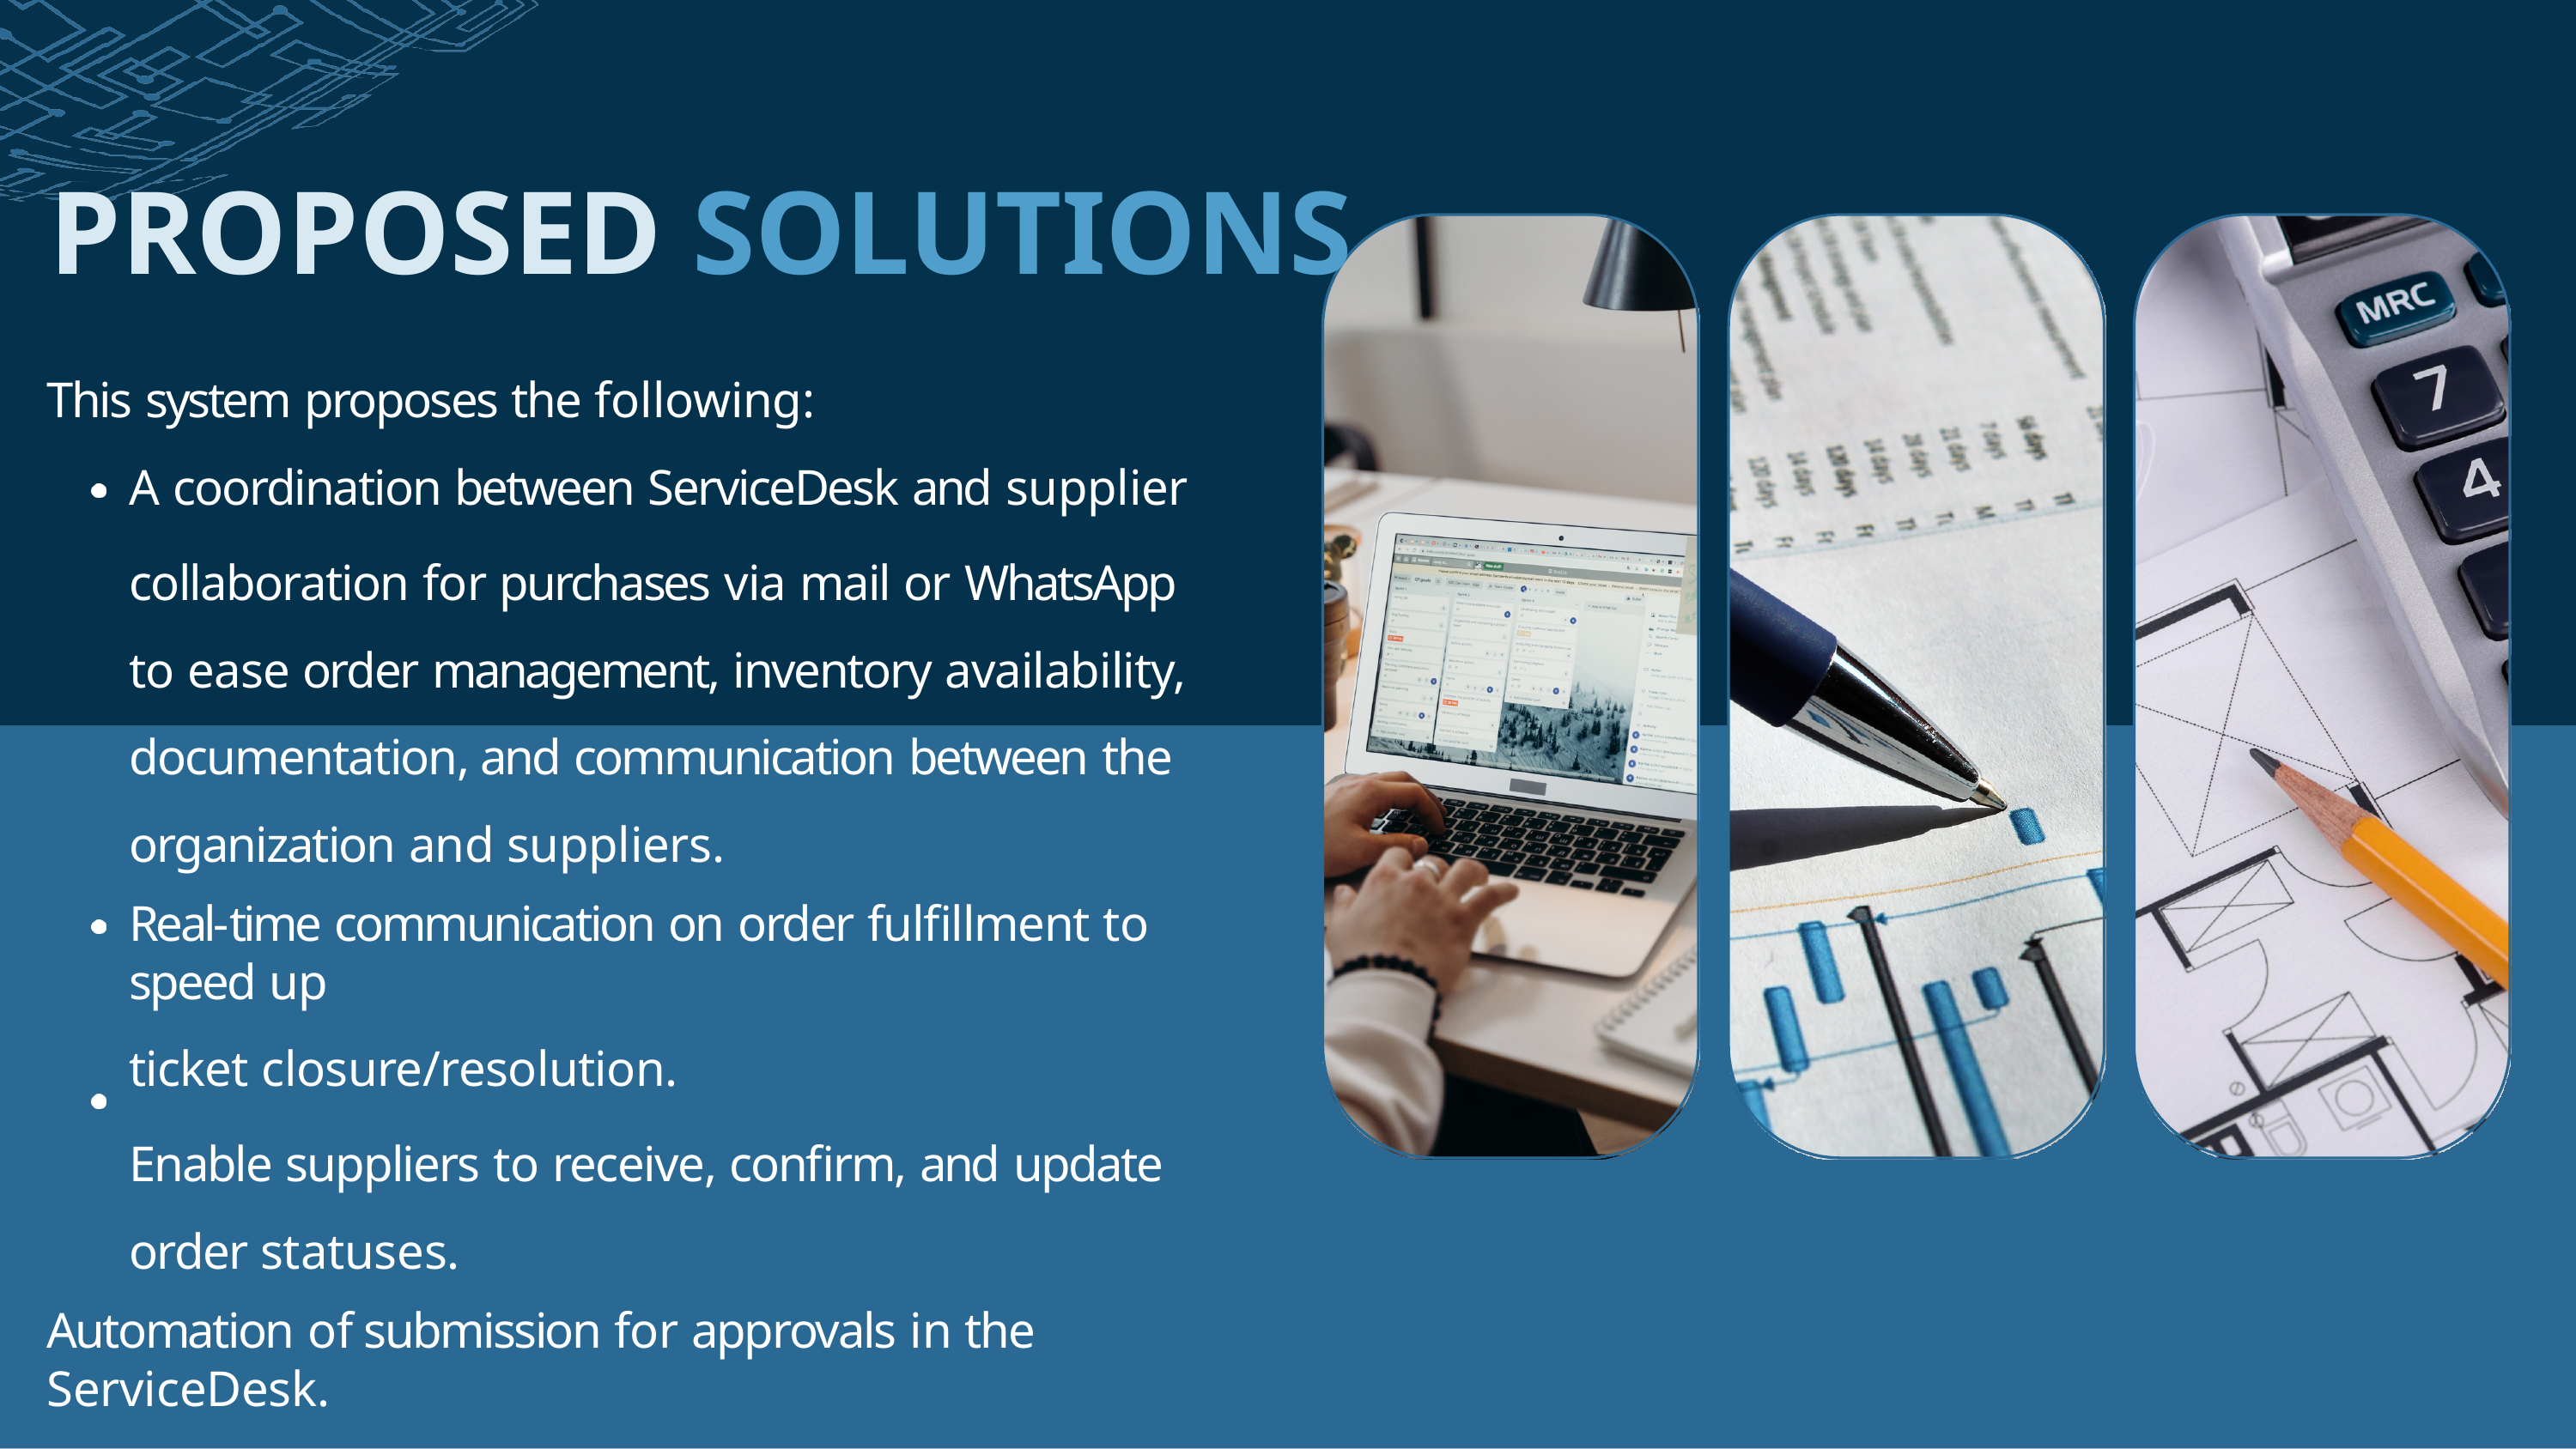

# PROPOSED SOLUTIONS
This system proposes the following:
A coordination between ServiceDesk and supplier
collaboration for purchases via mail or WhatsApp to ease order management, inventory availability, documentation, and communication between the organization and suppliers.
Real-time communication on order fulfillment to speed up
ticket closure/resolution.
Enable suppliers to receive, confirm, and update order statuses.
Automation of submission for approvals in the ServiceDesk.